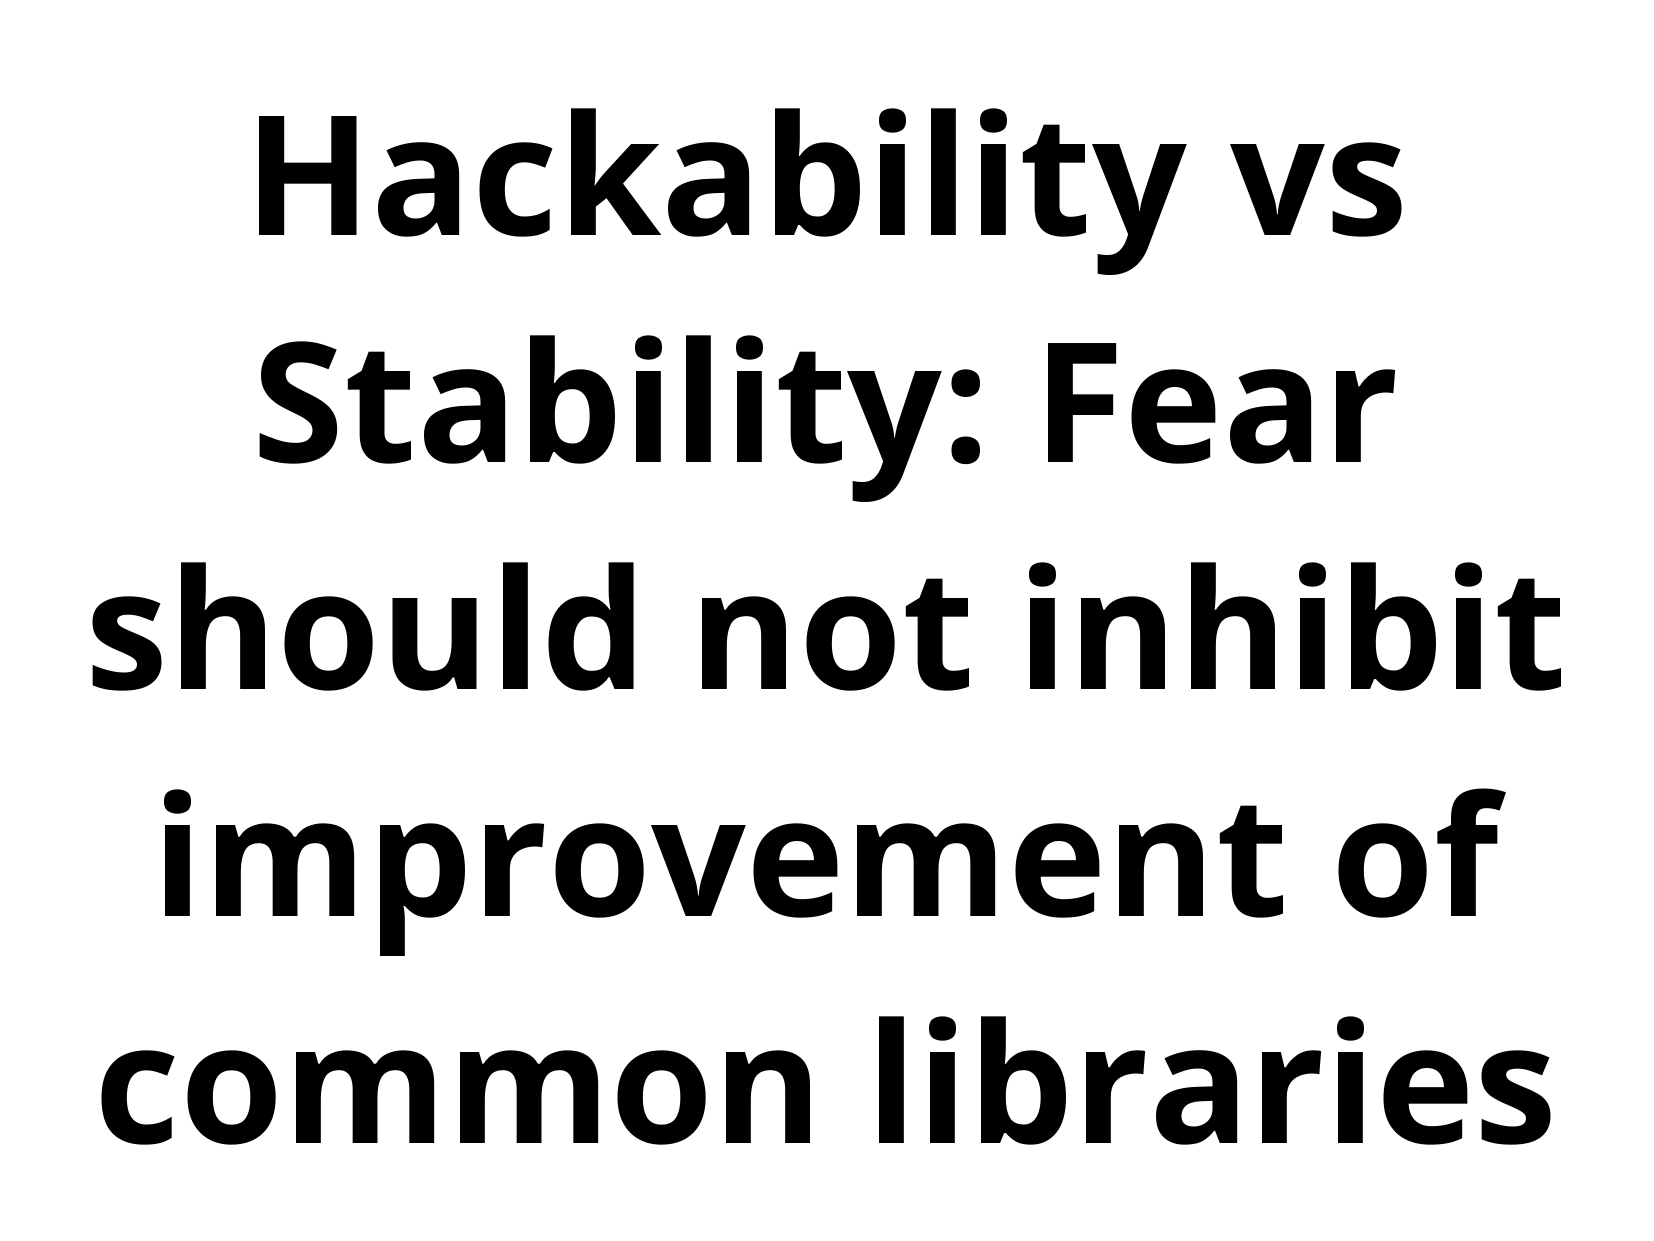

# Hackability vs Stability: Fear should not inhibit improvement of common libraries